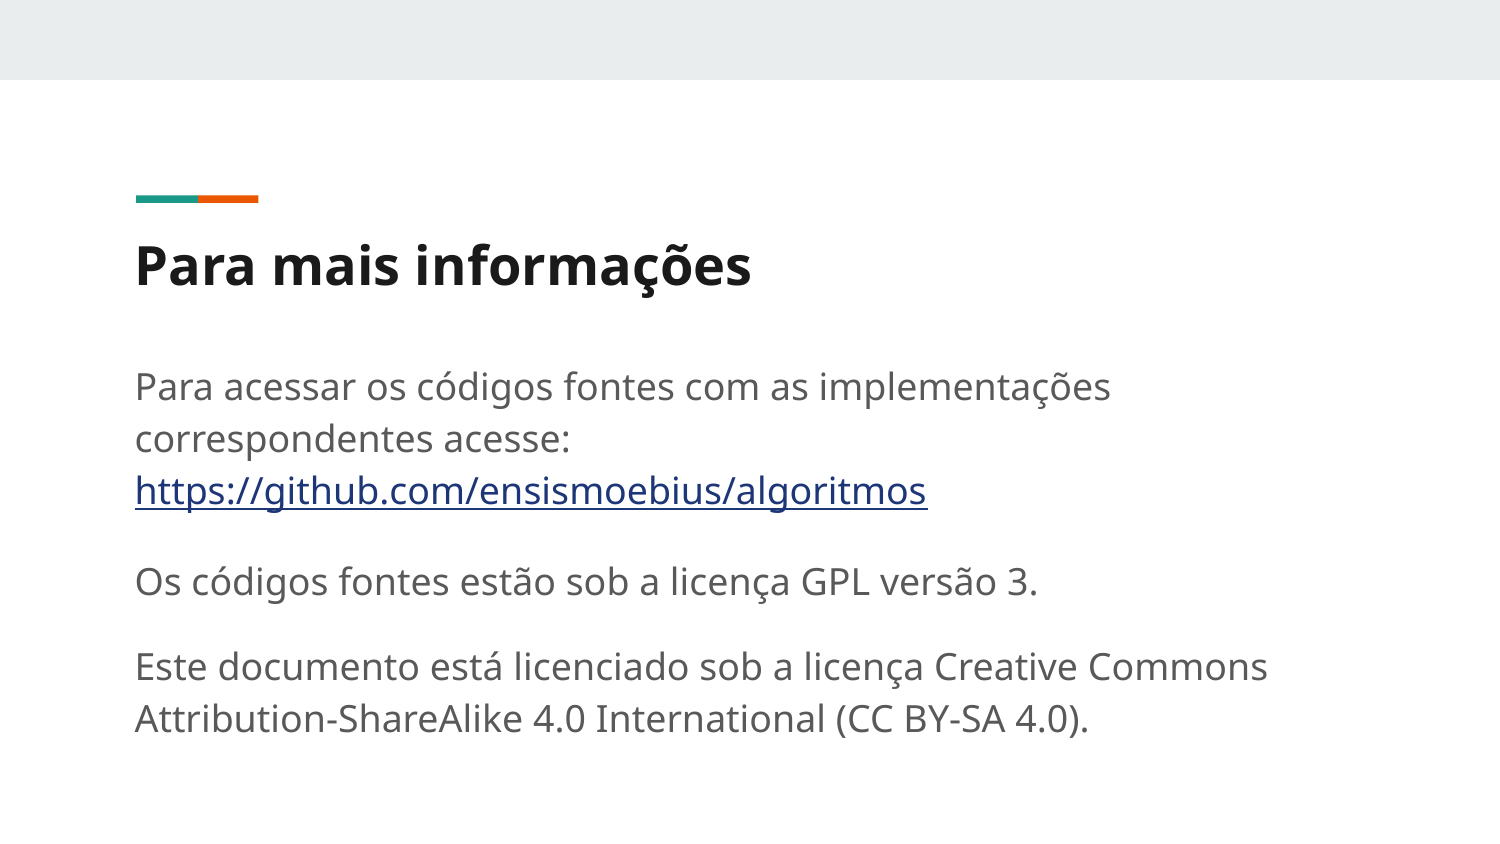

# Para mais informações
Para acessar os códigos fontes com as implementações correspondentes acesse: https://github.com/ensismoebius/algoritmos
Os códigos fontes estão sob a licença GPL versão 3.
Este documento está licenciado sob a licença Creative Commons Attribution-ShareAlike 4.0 International (CC BY-SA 4.0).